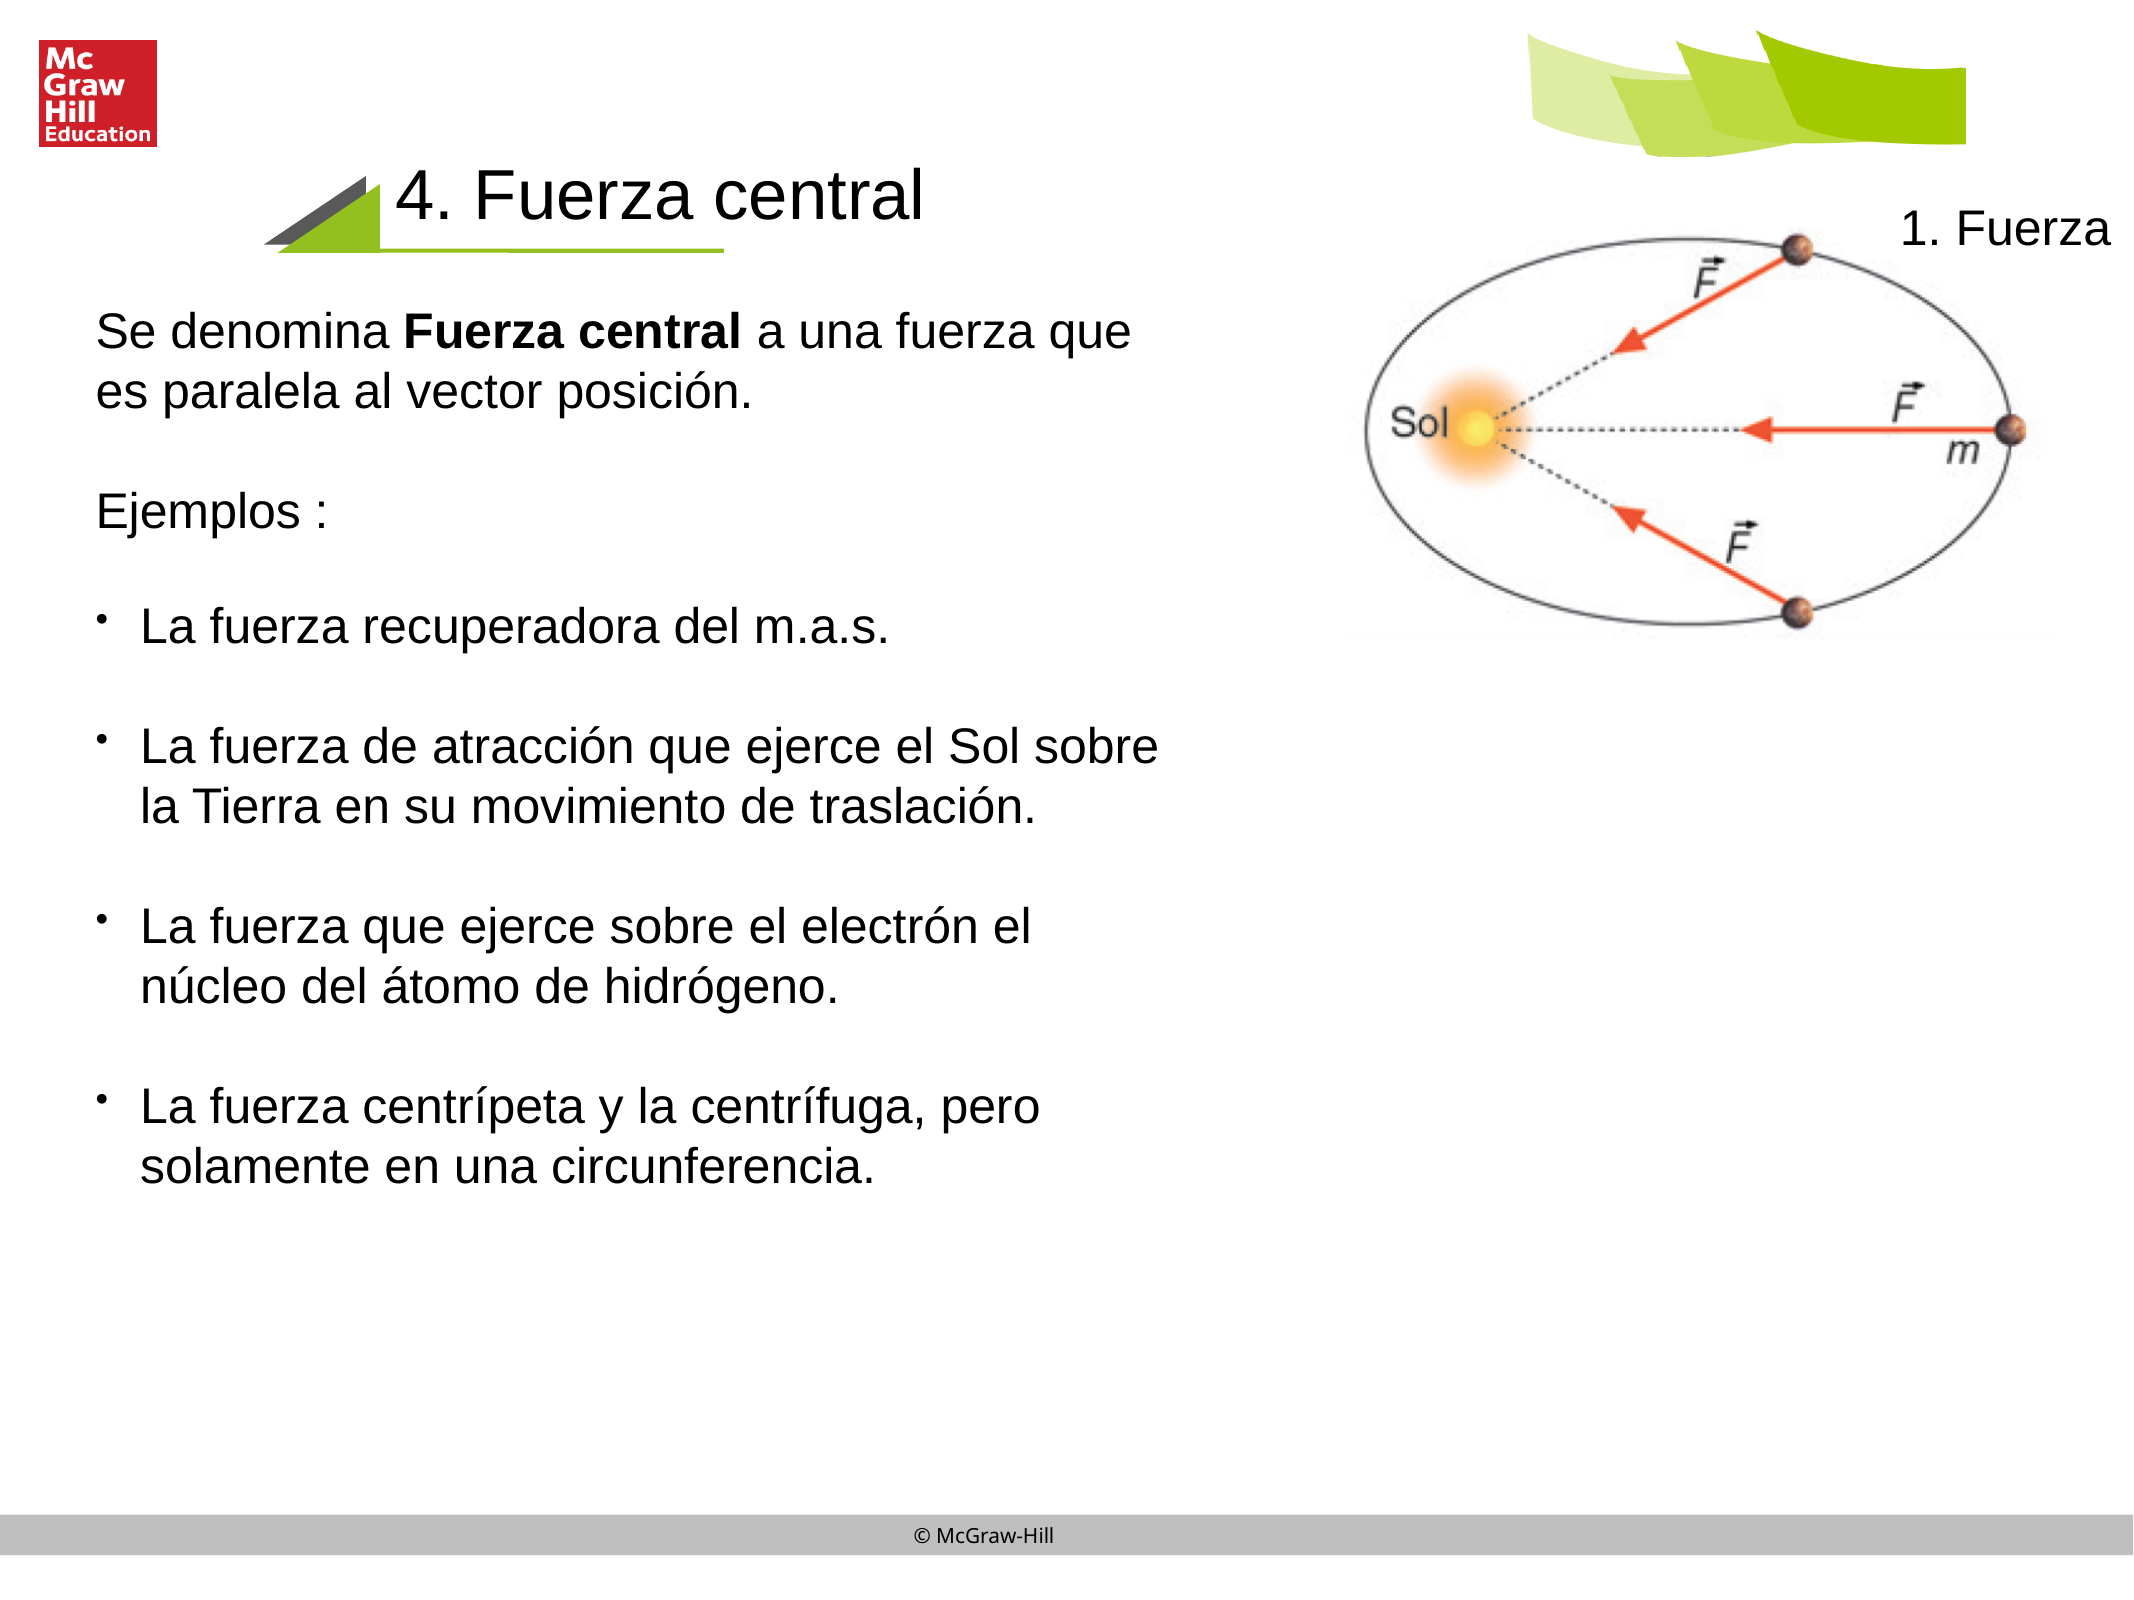

4. Fuerza central
1. Fuerza
Se denomina Fuerza central a una fuerza que es paralela al vector posición.
Ejemplos :
La fuerza recuperadora del m.a.s.
La fuerza de atracción que ejerce el Sol sobre la Tierra en su movimiento de traslación.
La fuerza que ejerce sobre el electrón el núcleo del átomo de hidrógeno.
La fuerza centrípeta y la centrífuga, pero solamente en una circunferencia.
© McGraw-Hill